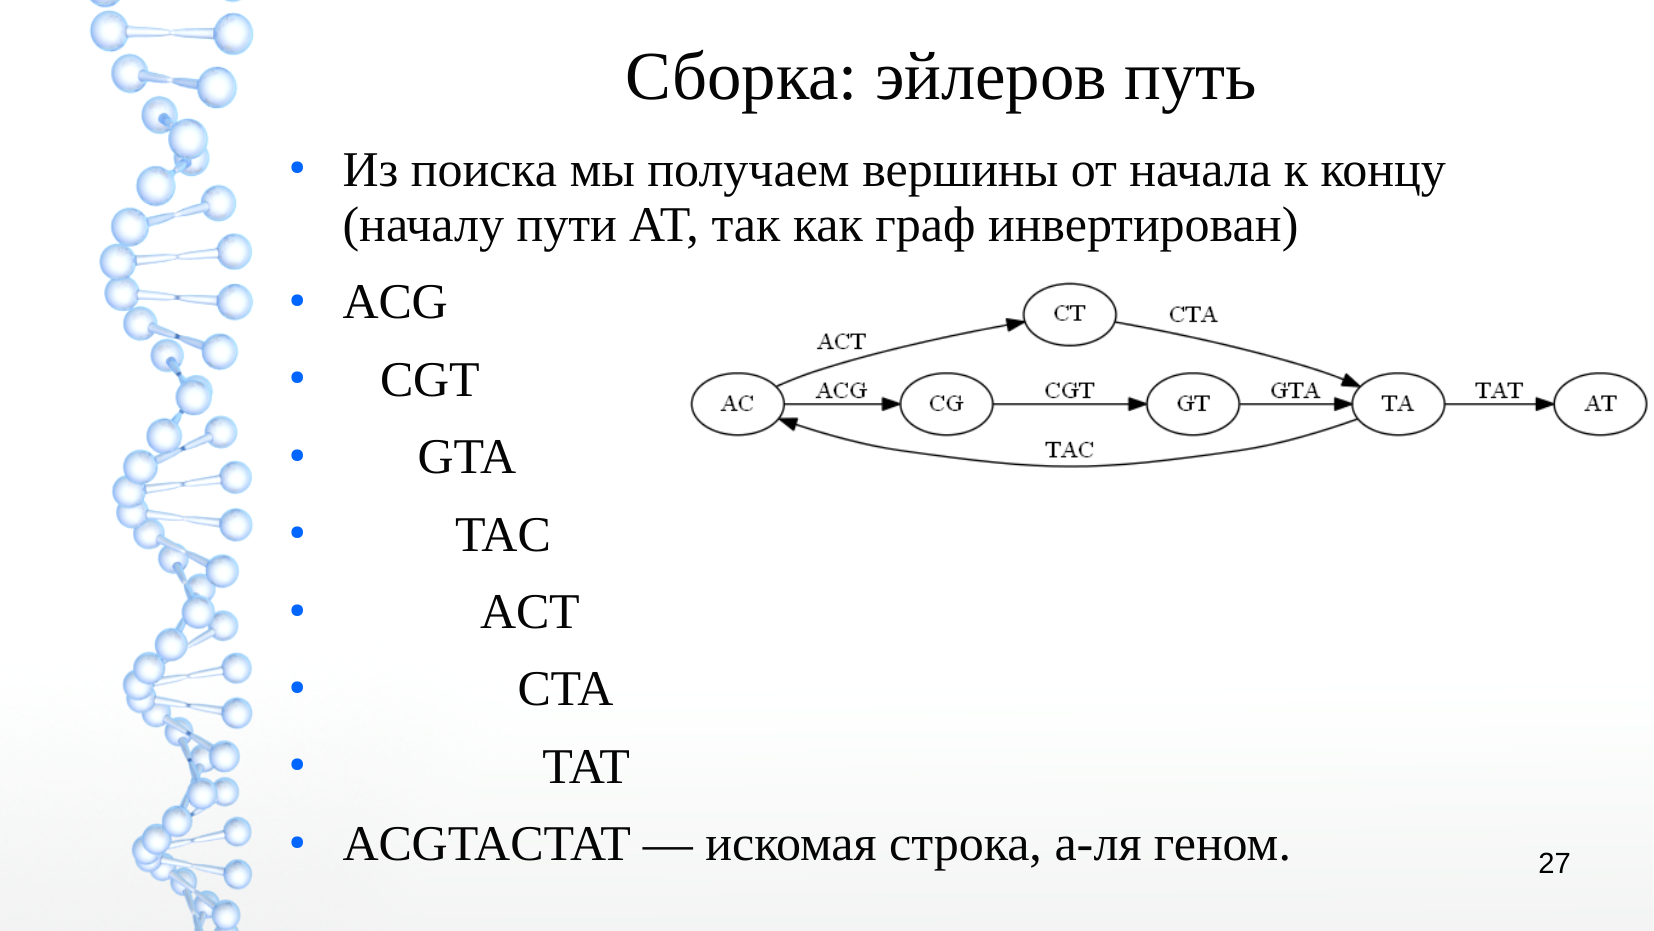

# Сборка: эйлеров путь
Из поиска мы получаем вершины от начала к концу (началу пути AT, так как граф инвертирован)
ACG
 CGT
 GTA
 TAC
 ACT
 CTA
 TAT
ACGTACTAT — искомая строка, а-ля геном.
27